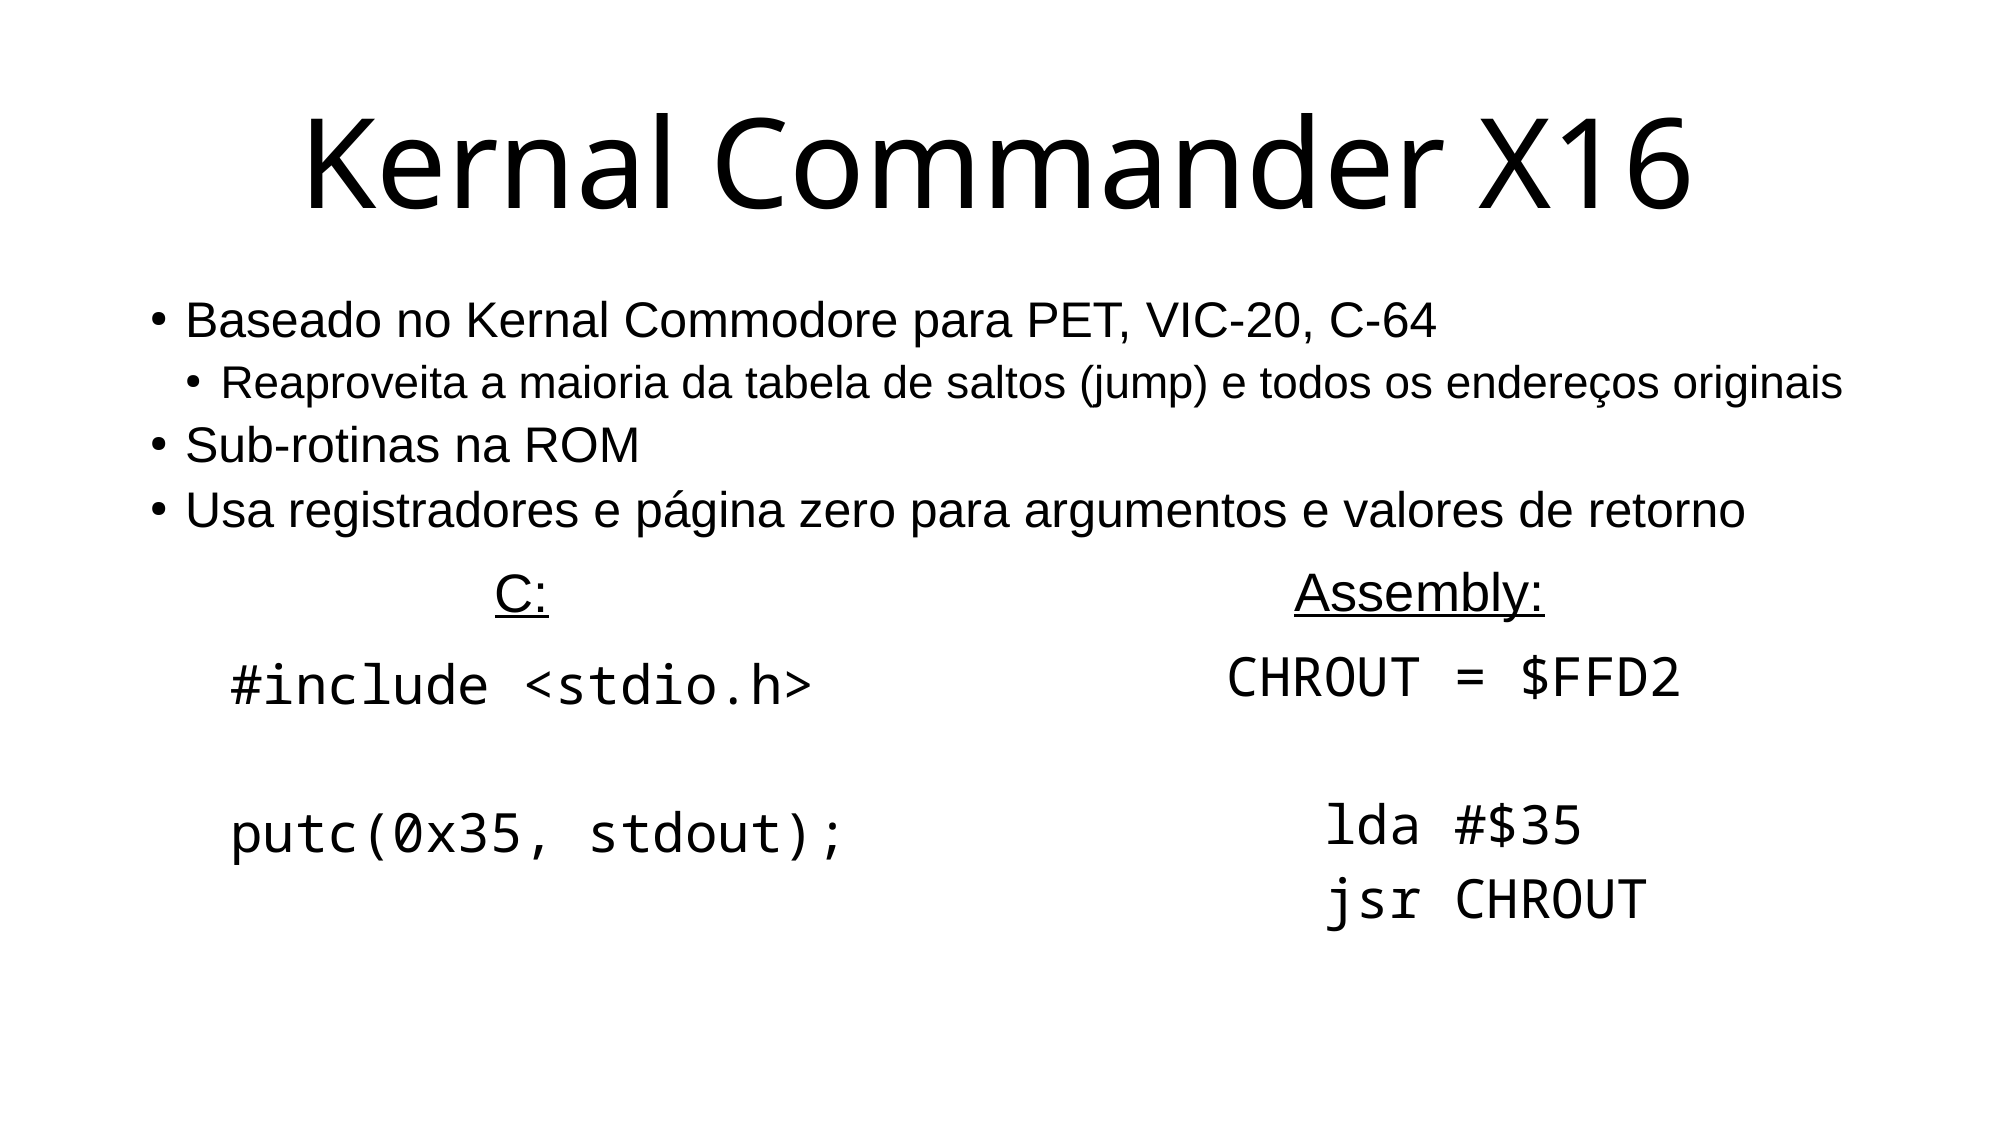

# Kernal Commander X16
Baseado no Kernal Commodore para PET, VIC-20, C-64
Reaproveita a maioria da tabela de saltos (jump) e todos os endereços originais
Sub-rotinas na ROM
Usa registradores e página zero para argumentos e valores de retorno
Assembly:
C:
CHROUT = $FFD2
 lda #$35
 jsr CHROUT
#include <stdio.h>
putc(0x35, stdout);